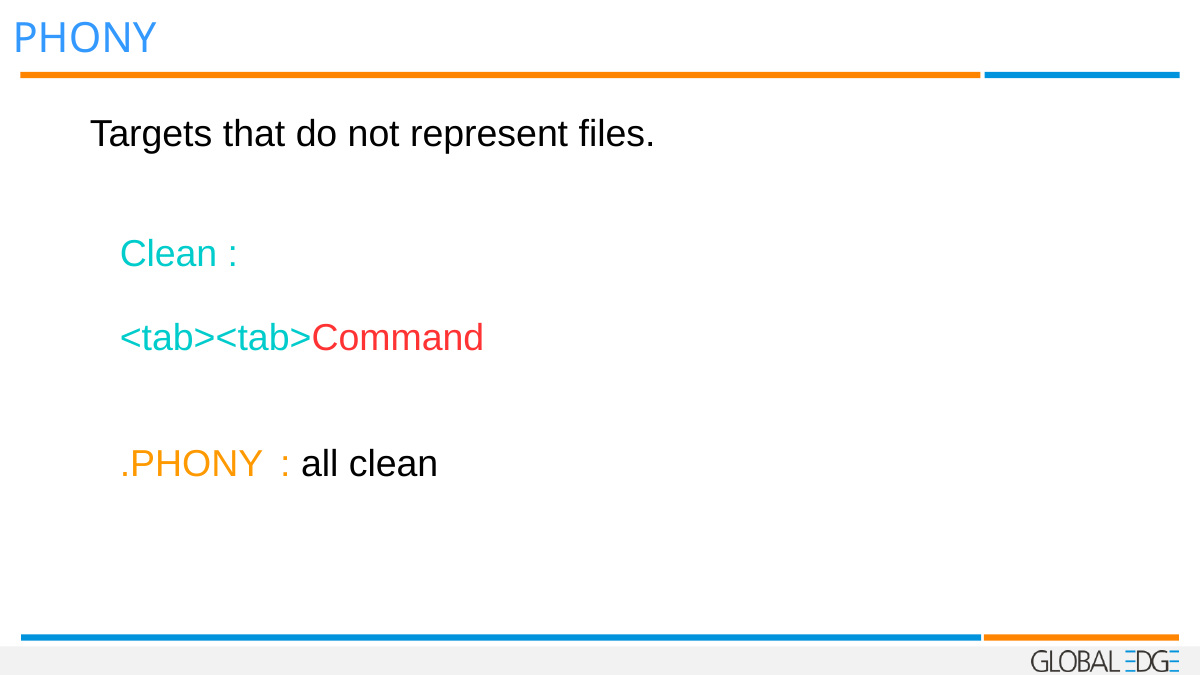

# PHONY
Targets that do not represent files.
Clean :
<tab><tab>Command
.PHONY	 : all clean